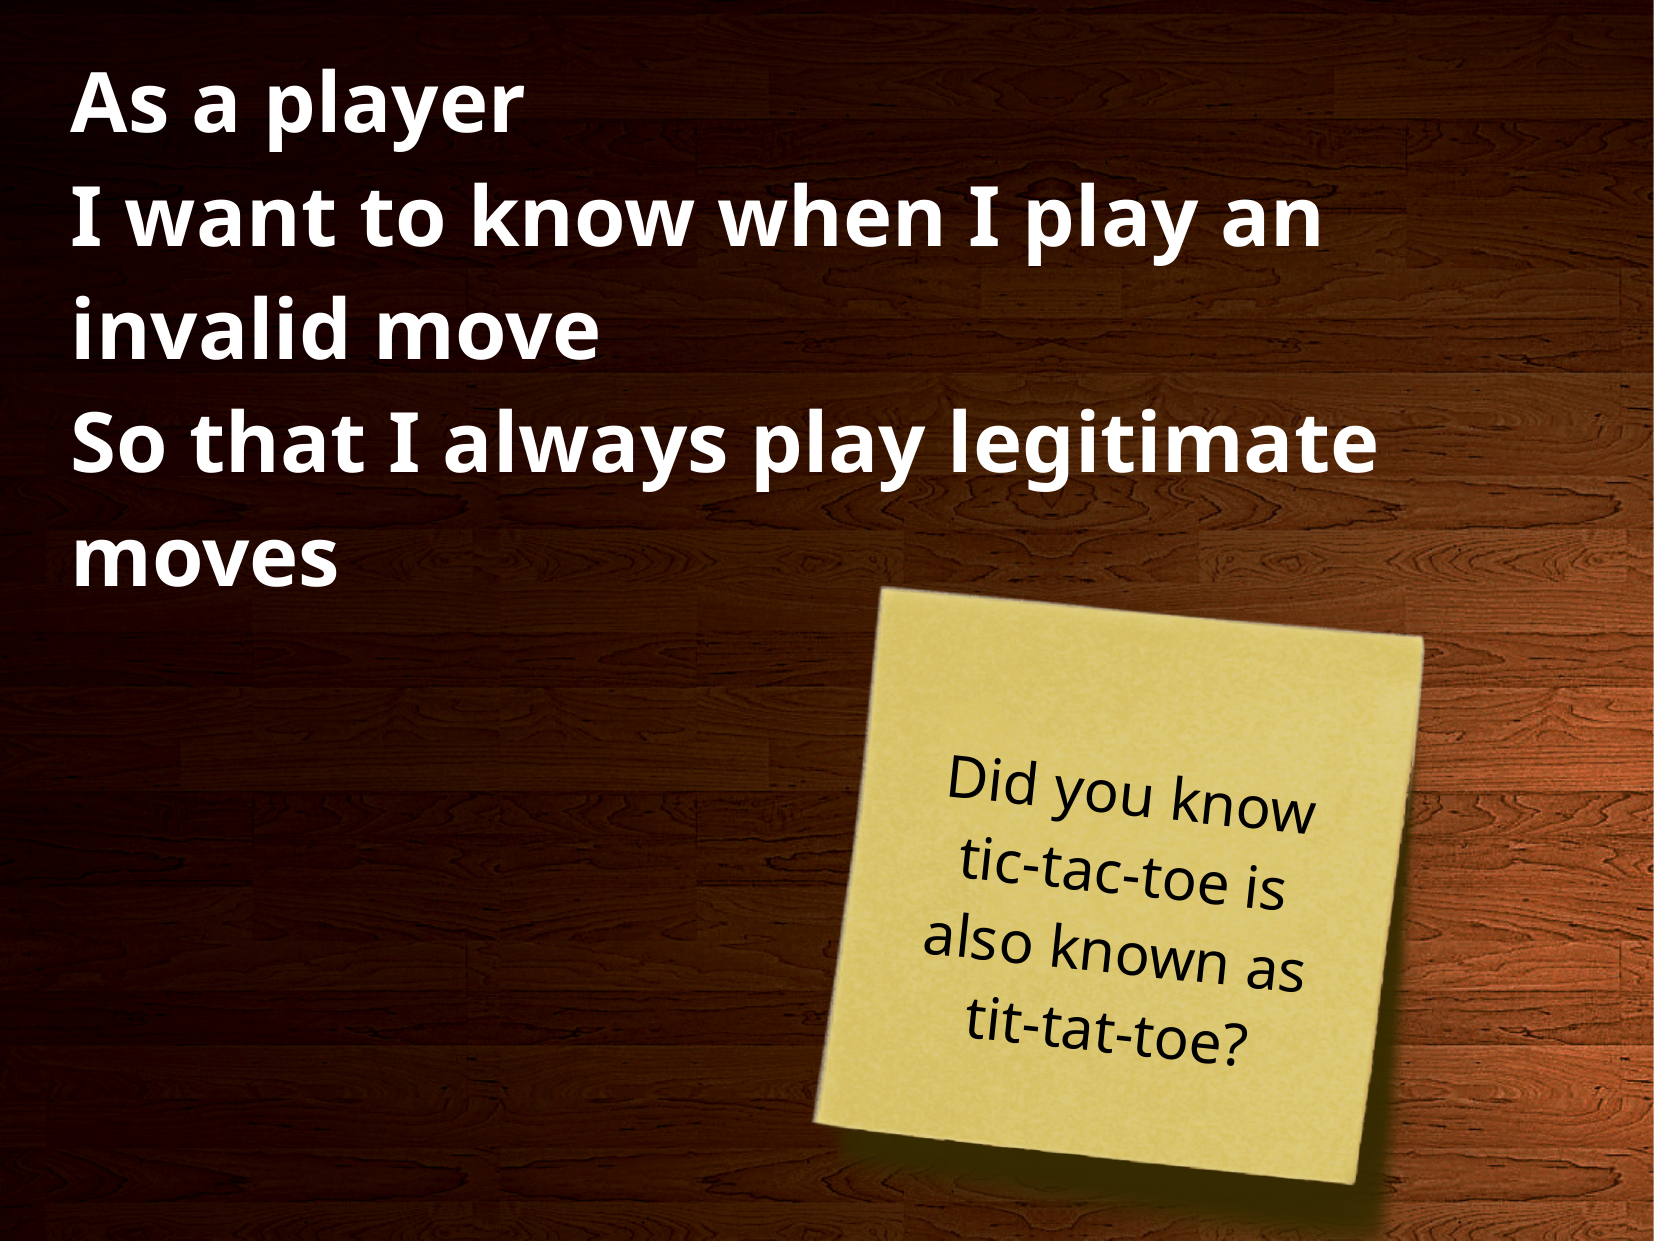

# As a player I want to know when I play an invalid move So that I always play legitimate moves
Did you know
tic-tac-toe is
also known as
tit-tat-toe?